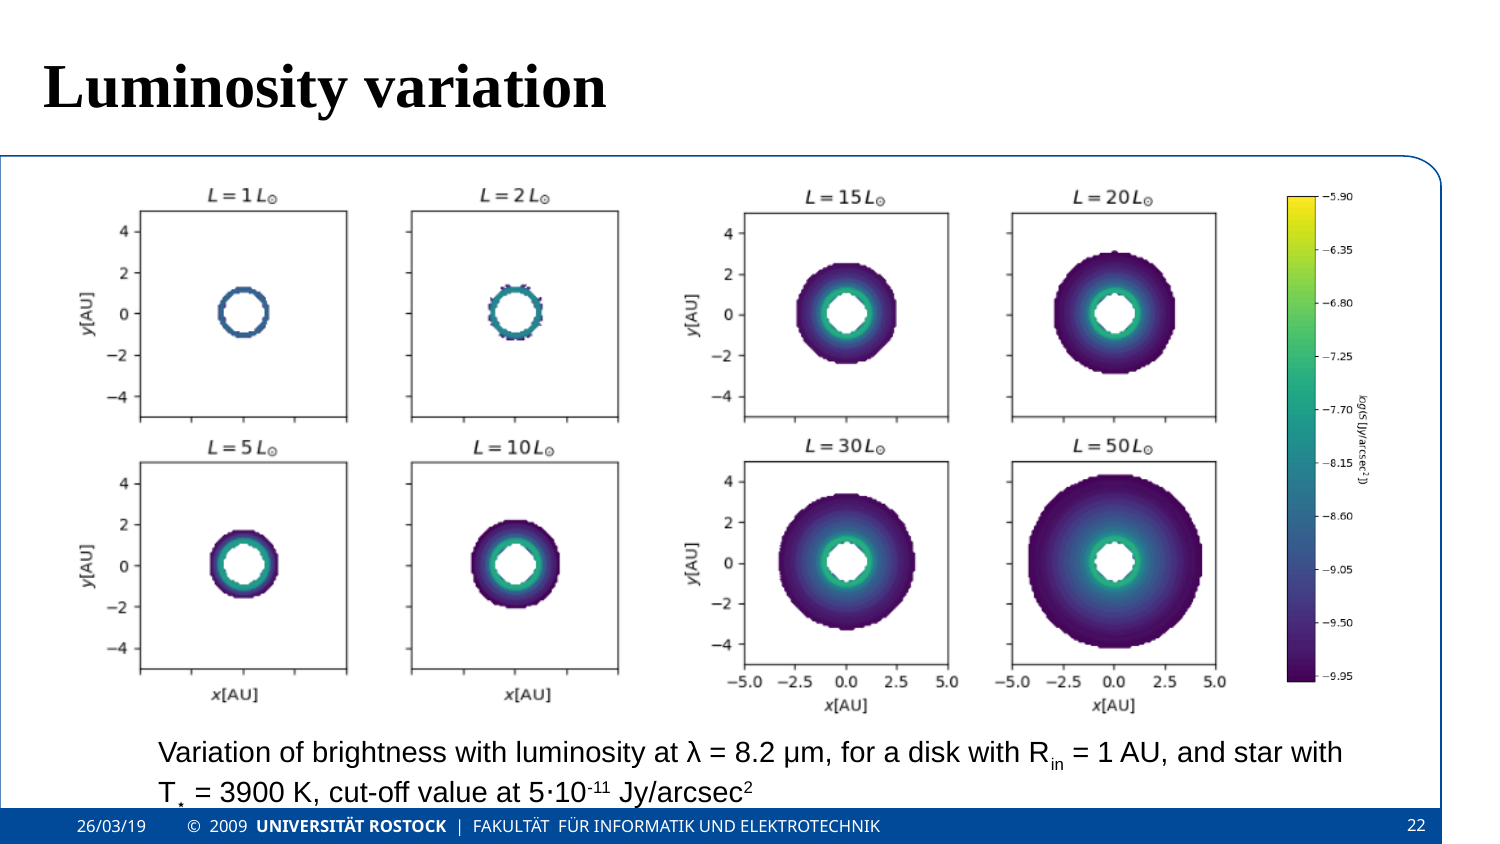

Luminosity variation
Variation of brightness with luminosity at λ = 8.2 μm, for a disk with Rin = 1 AU, and star with T⋆ = 3900 K, cut-off value at 5⋅10-11 Jy/arcsec2
© 2009 UNIVERSITÄT ROSTOCK | FAKULTÄT FÜR INFORMATIK UND ELEKTROTECHNIK
26/03/19